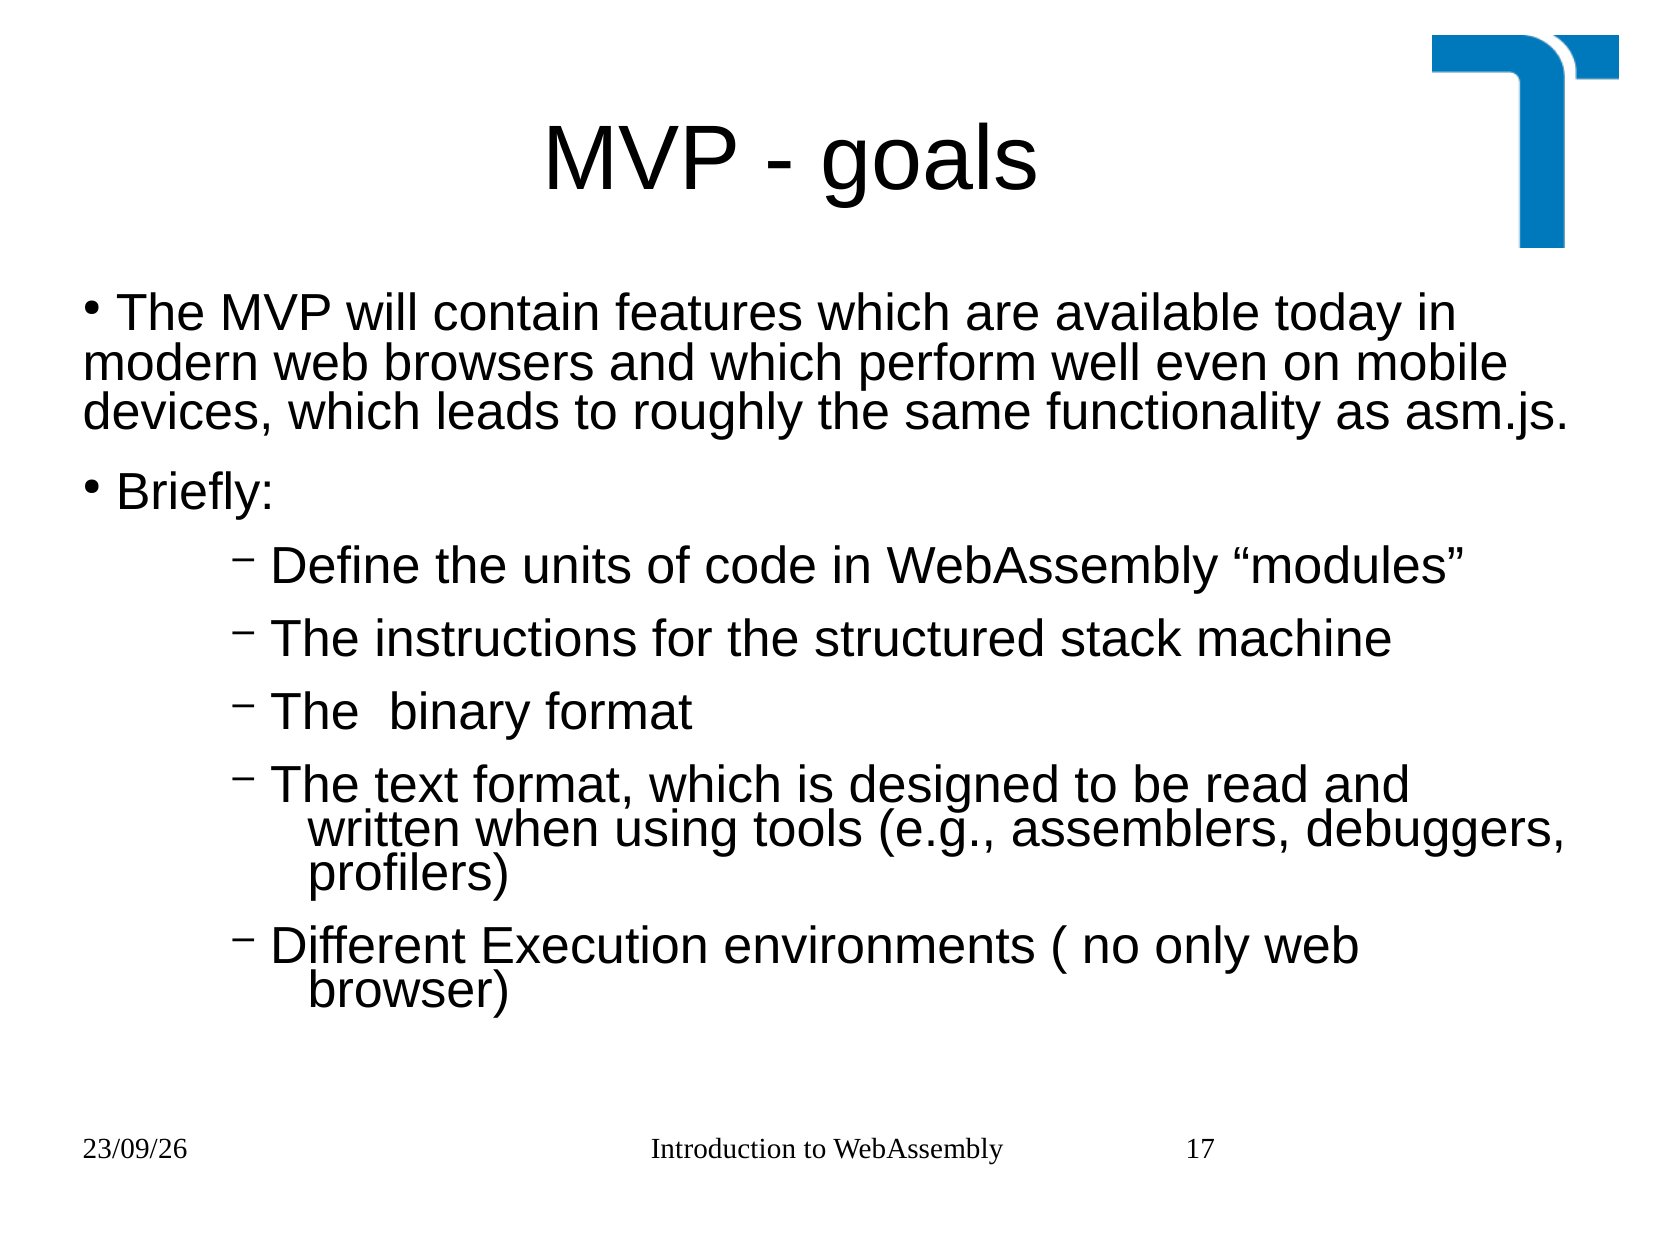

# MVP - goals
 The MVP will contain features which are available today in modern web browsers and which perform well even on mobile devices, which leads to roughly the same functionality as asm.js.
 Briefly:
Define the units of code in WebAssembly “modules”
The instructions for the structured stack machine
The binary format
The text format, which is designed to be read and written when using tools (e.g., assemblers, debuggers, profilers)
Different Execution environments ( no only web browser)
Introduction to WebAssembly